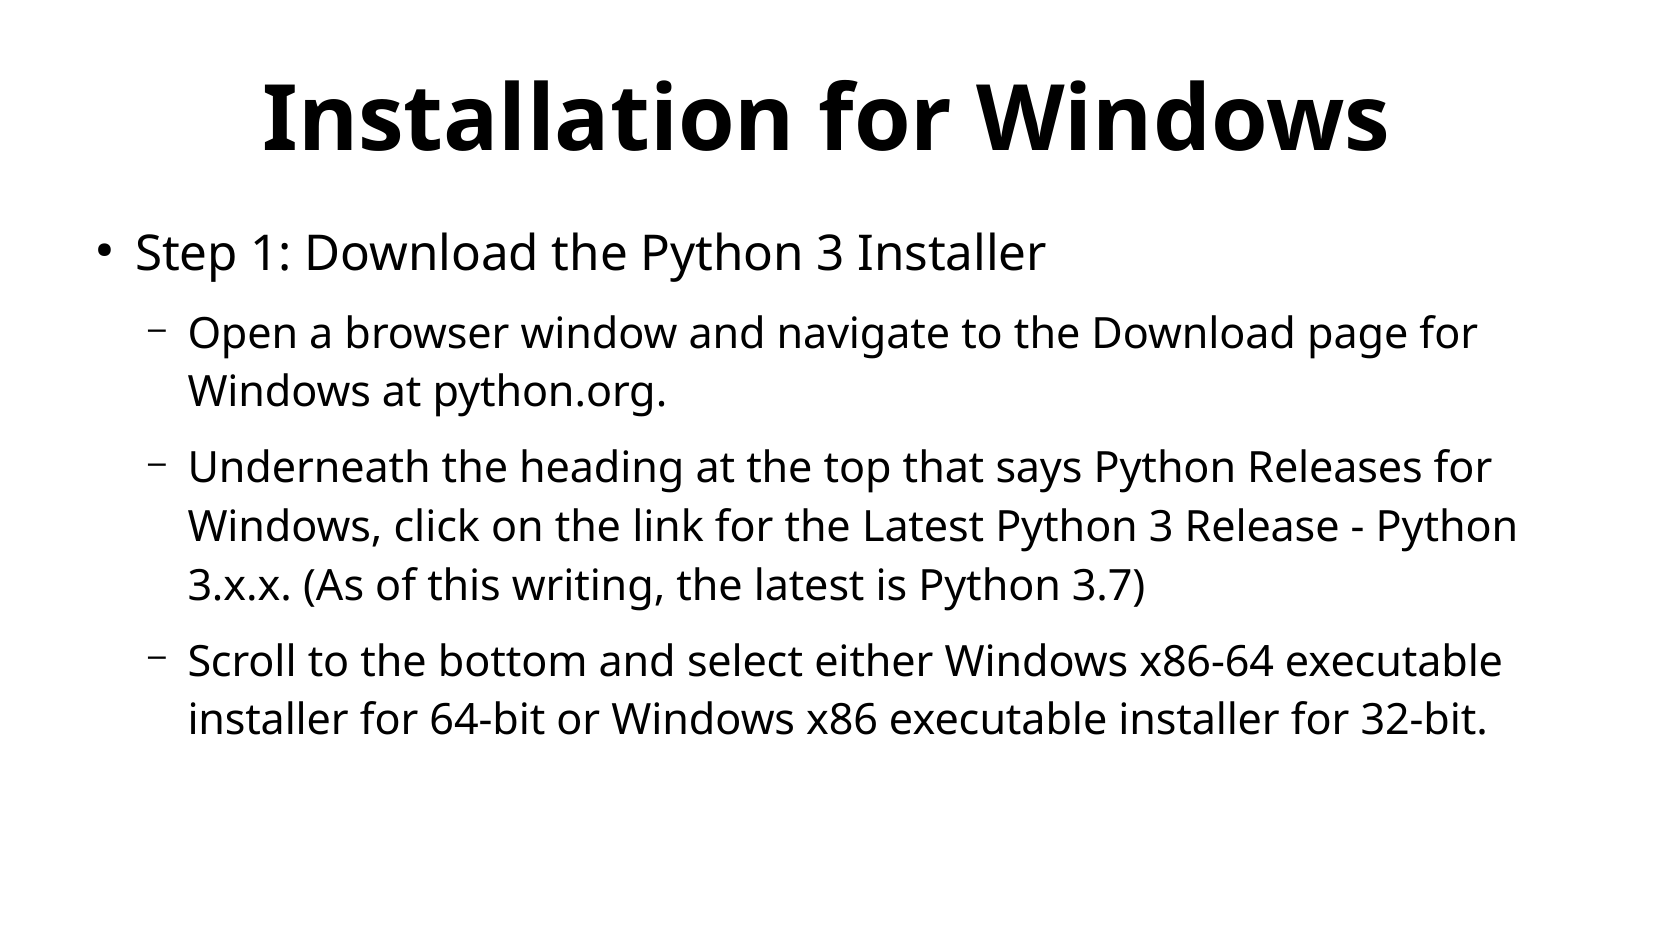

# Installation for Windows
Step 1: Download the Python 3 Installer
Open a browser window and navigate to the Download page for Windows at python.org.
Underneath the heading at the top that says Python Releases for Windows, click on the link for the Latest Python 3 Release - Python 3.x.x. (As of this writing, the latest is Python 3.7)
Scroll to the bottom and select either Windows x86-64 executable installer for 64-bit or Windows x86 executable installer for 32-bit.